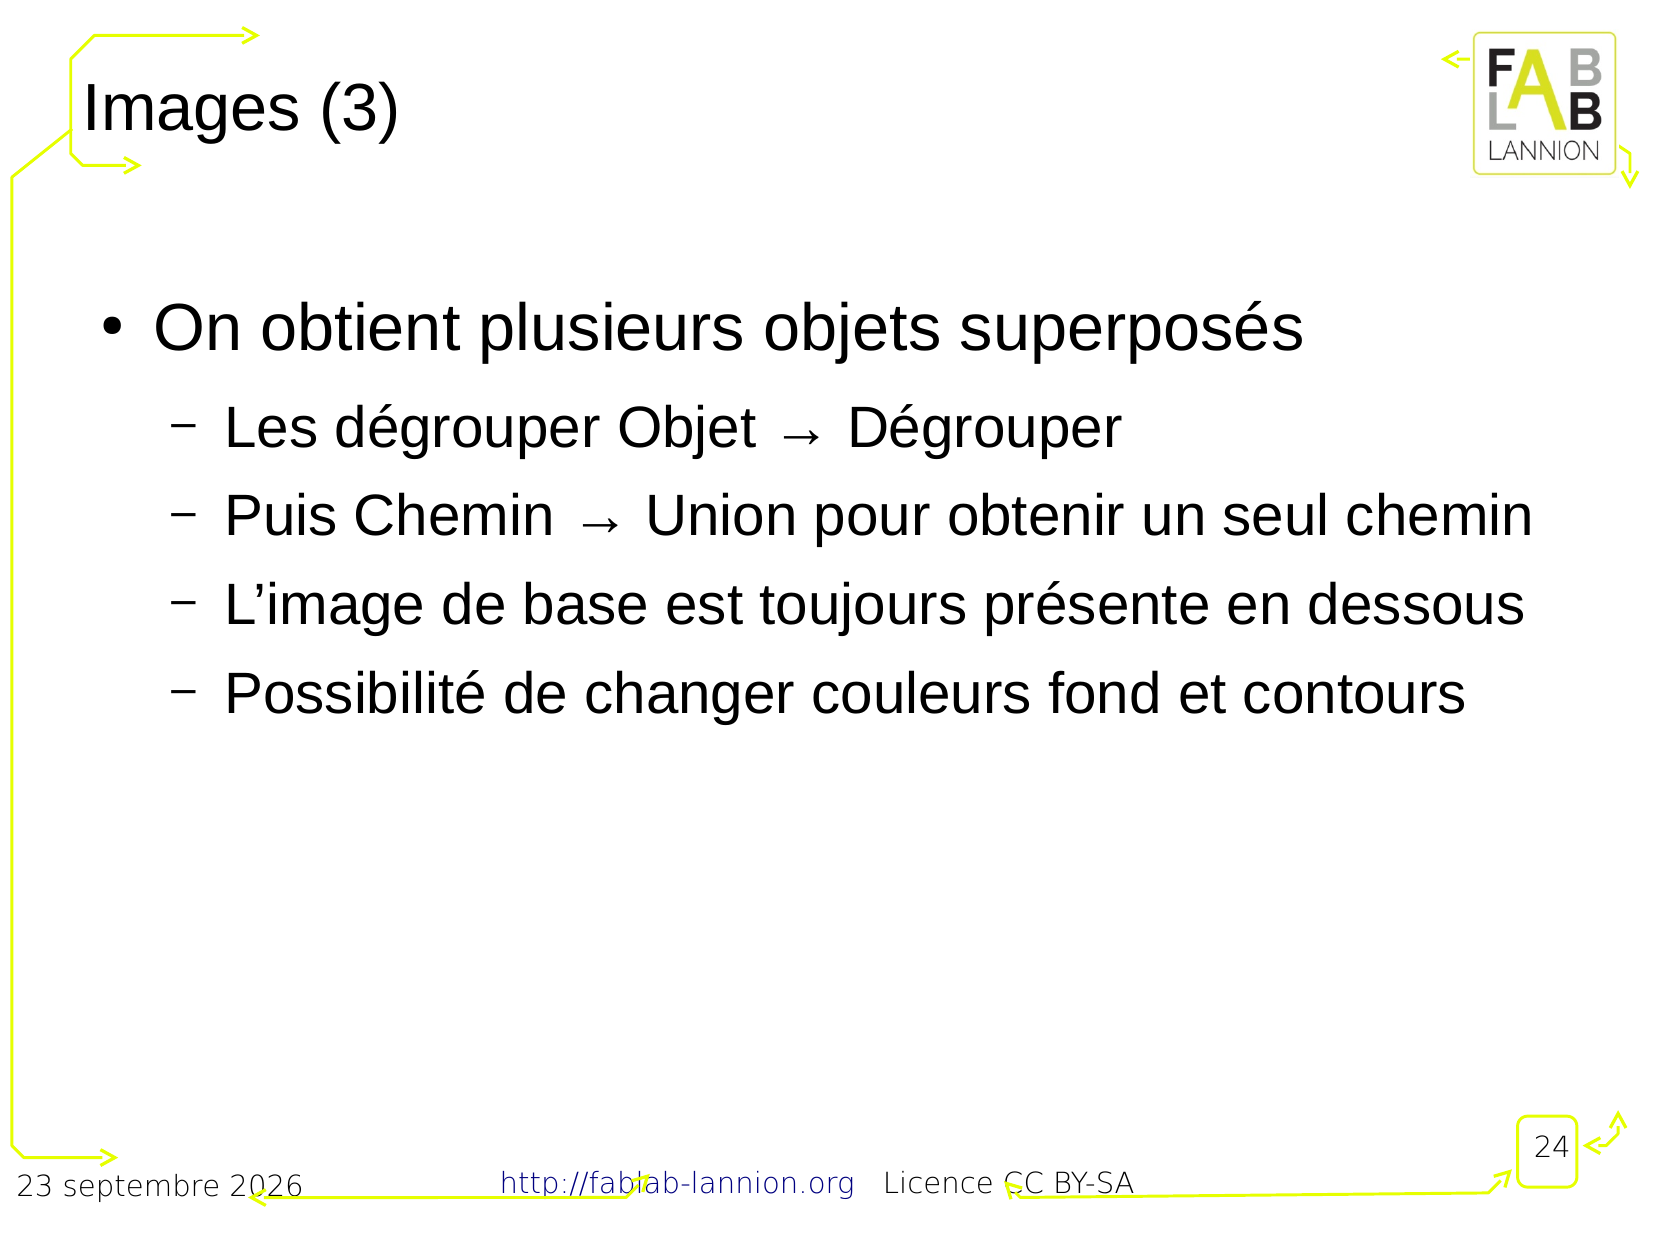

# Images (3)
On obtient plusieurs objets superposés
Les dégrouper Objet → Dégrouper
Puis Chemin → Union pour obtenir un seul chemin
L’image de base est toujours présente en dessous
Possibilité de changer couleurs fond et contours
24